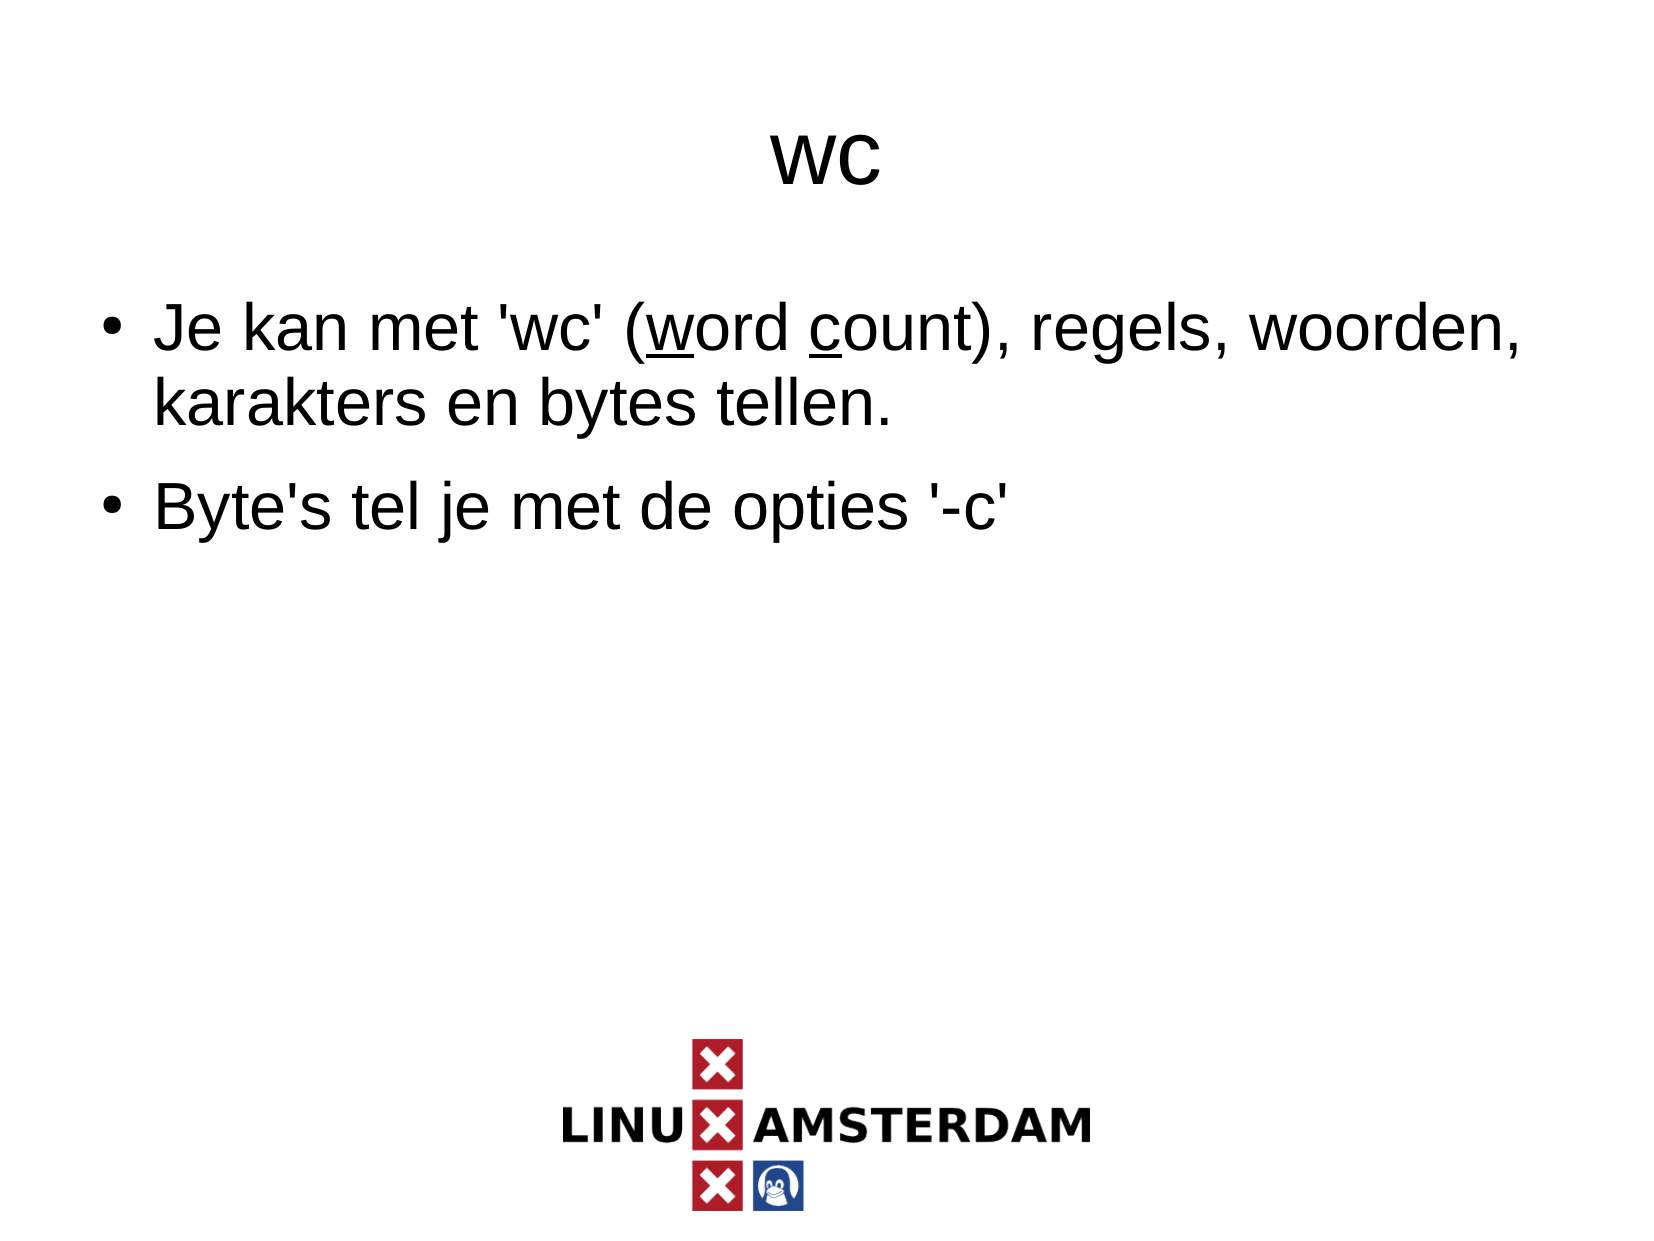

# wc
Je kan met 'wc' (word count), regels, woorden, karakters en bytes tellen.
Byte's tel je met de opties '-c'